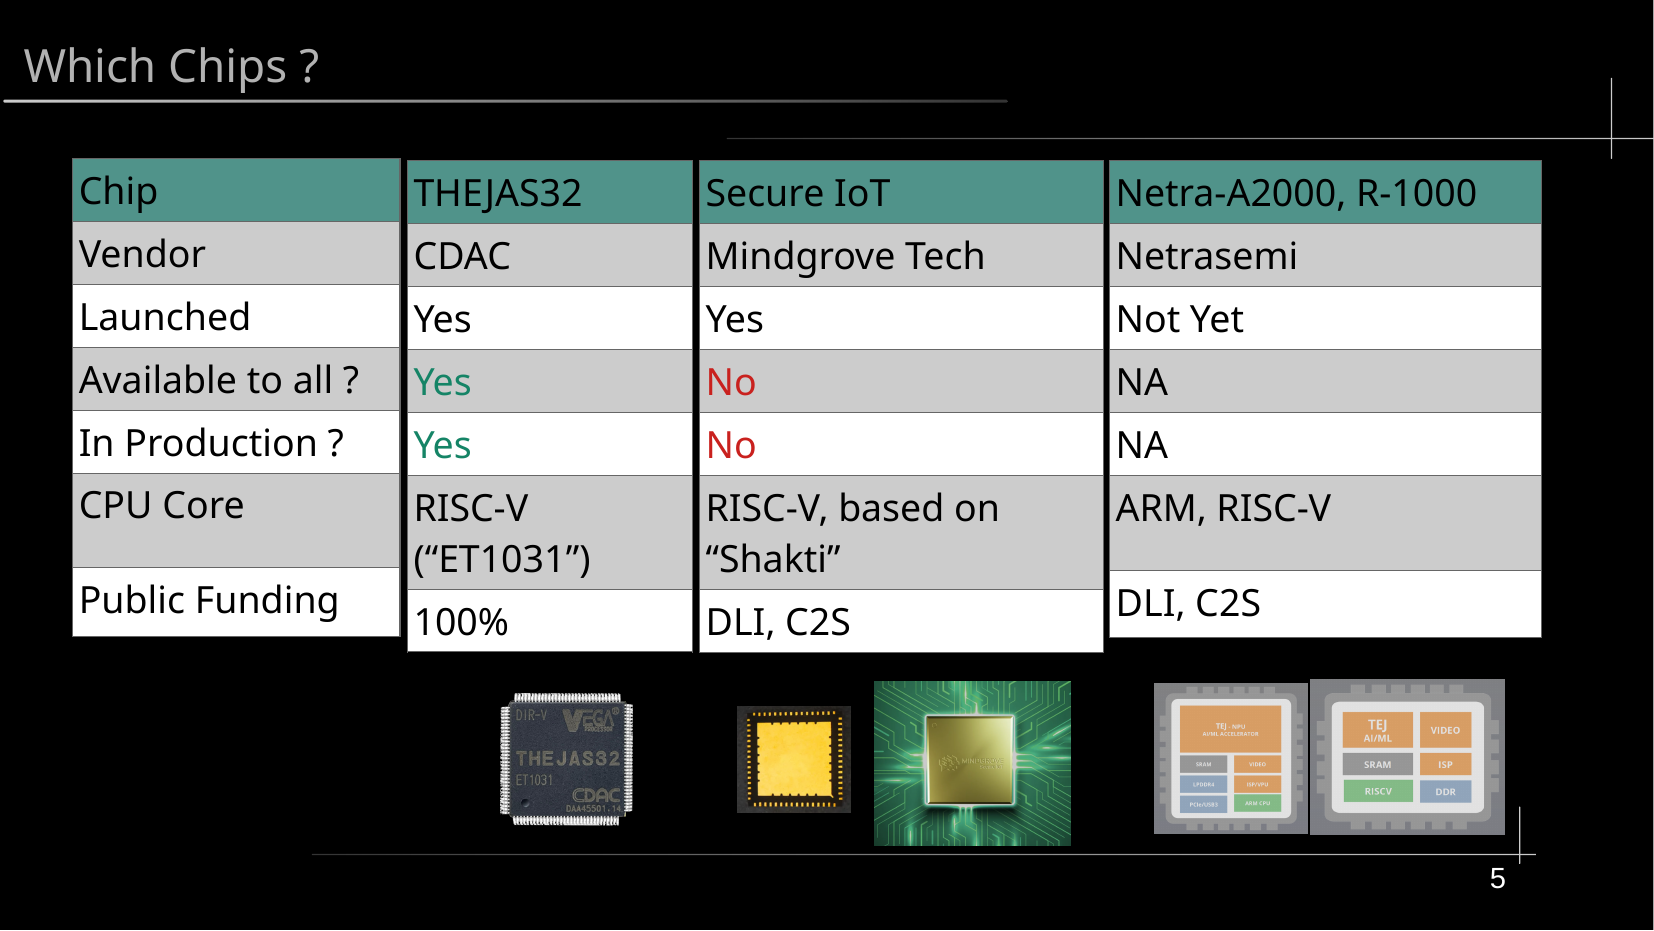

# Which Chips ?
| Chip |
| --- |
| Vendor |
| Launched |
| Available to all ? |
| In Production ? |
| CPU Core |
| Public Funding |
| THEJAS32 |
| --- |
| CDAC |
| Yes |
| Yes |
| Yes |
| RISC-V (“ET1031”) |
| 100% |
| Secure IoT |
| --- |
| Mindgrove Tech |
| Yes |
| No |
| No |
| RISC-V, based on “Shakti” |
| DLI, C2S |
| Netra-A2000, R-1000 |
| --- |
| Netrasemi |
| Not Yet |
| NA |
| NA |
| ARM, RISC-V |
| DLI, C2S |
5